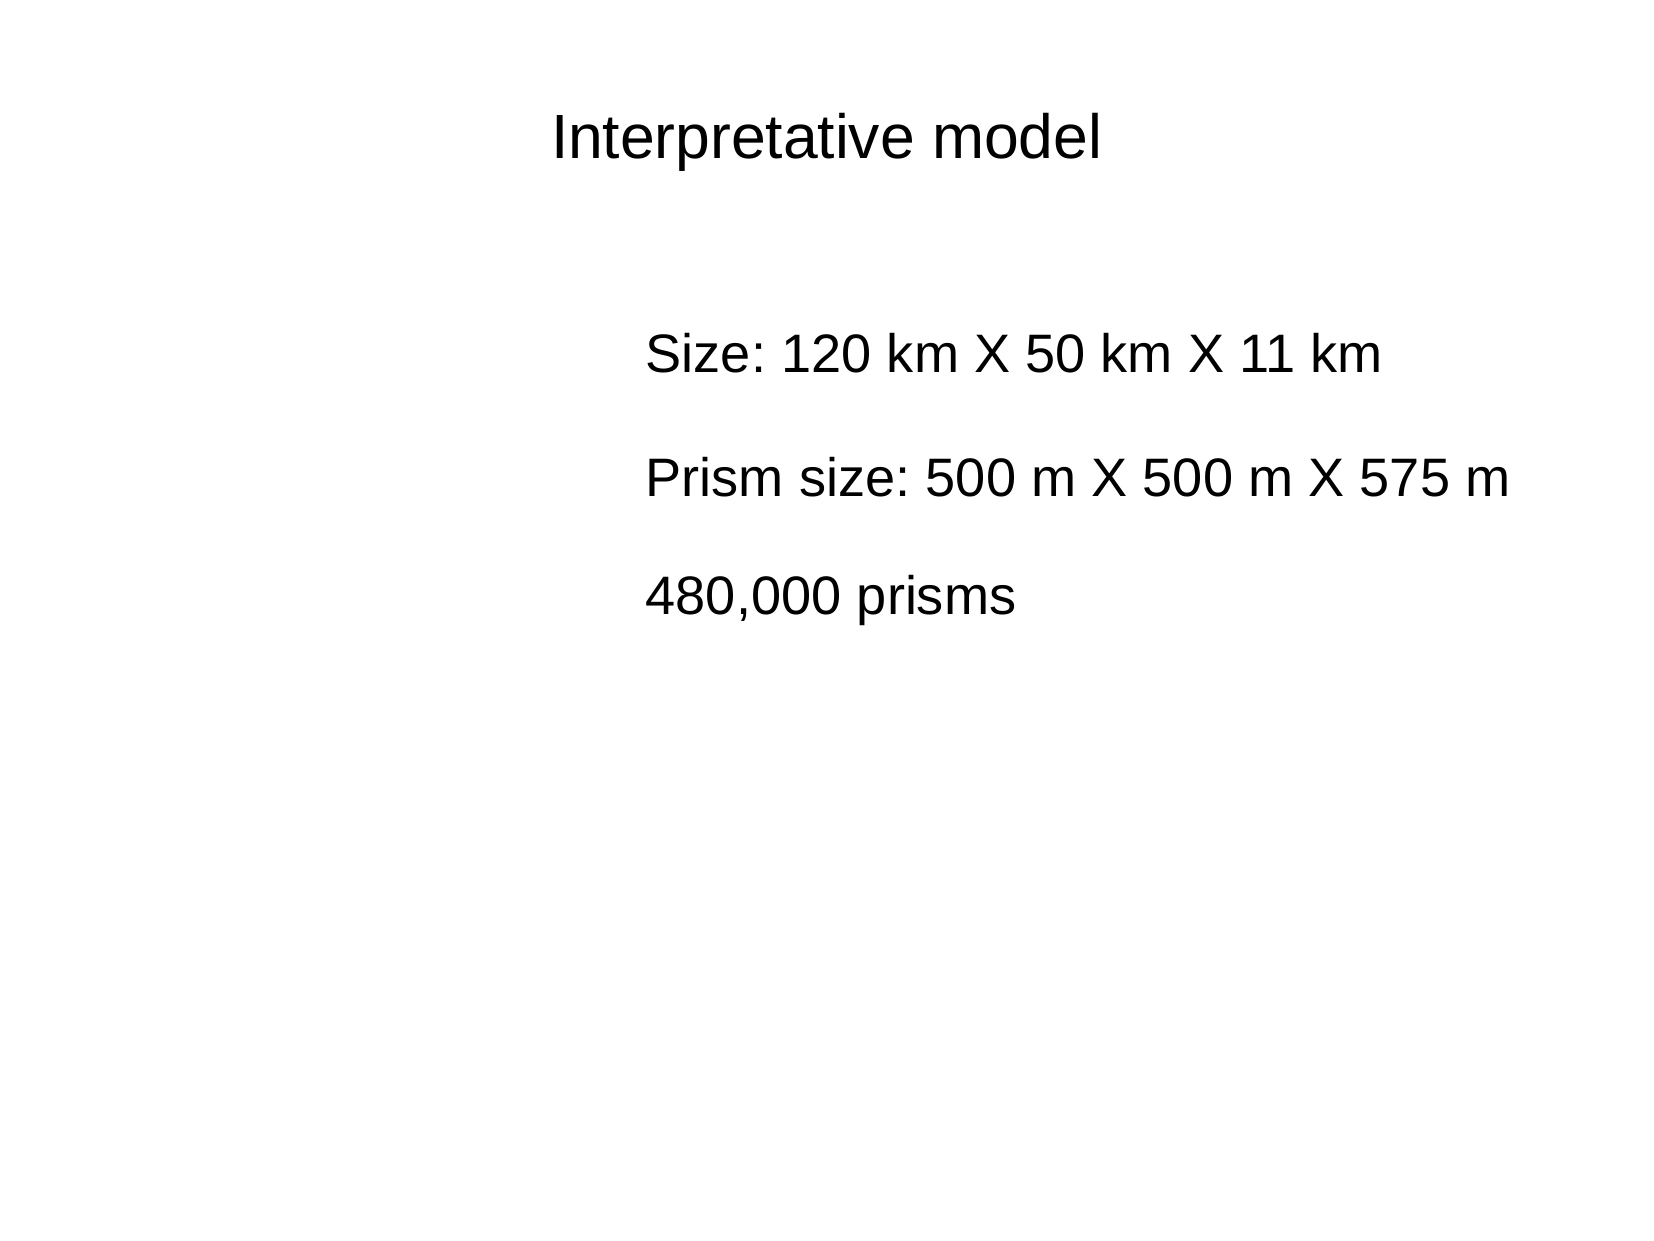

Interpretative model
Size: 120 km X 50 km X 11 km
Prism size: 500 m X 500 m X 575 m
480,000 prisms